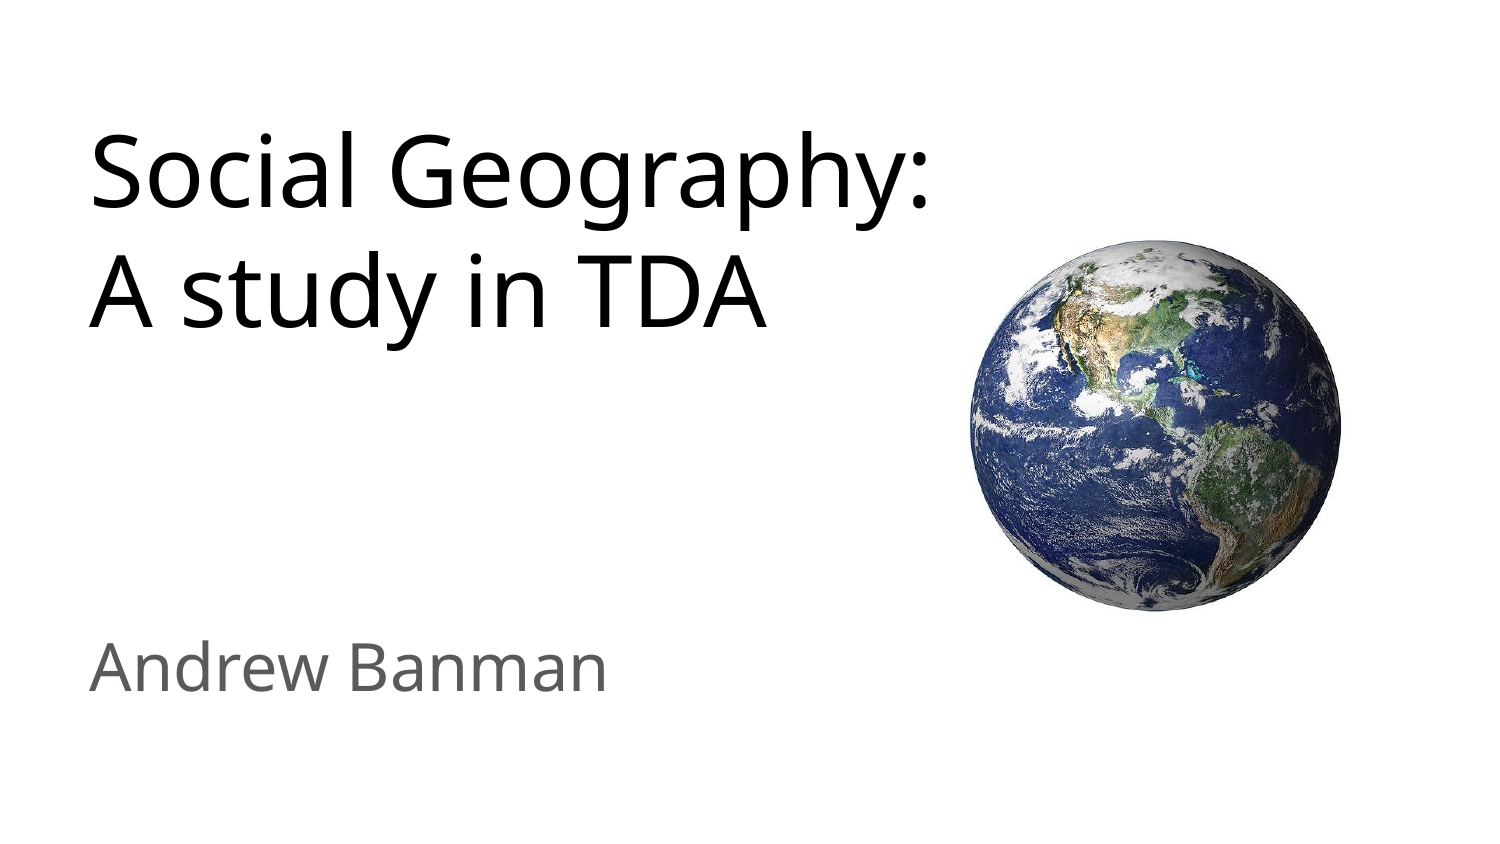

Social Geography:
A study in TDA
Andrew Banman